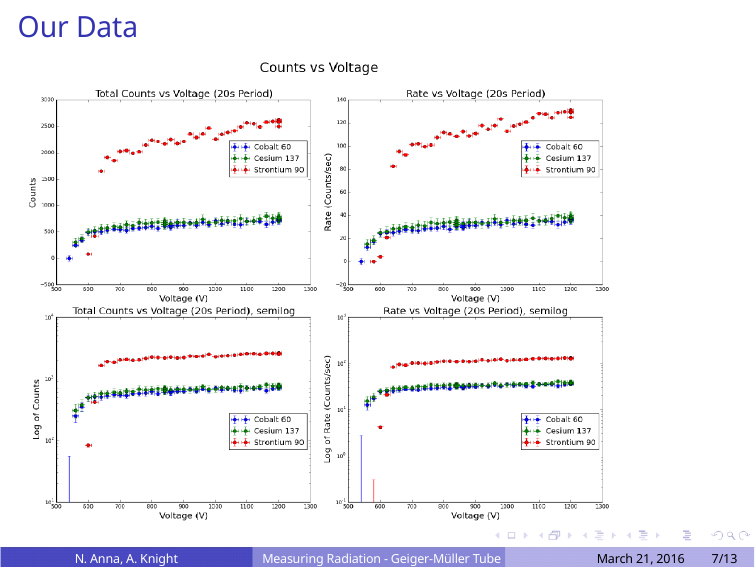

# Our Data
N. Anna, A. Knight
Measuring Radiation - Geiger-Müller Tube
March 21, 2016
7/13